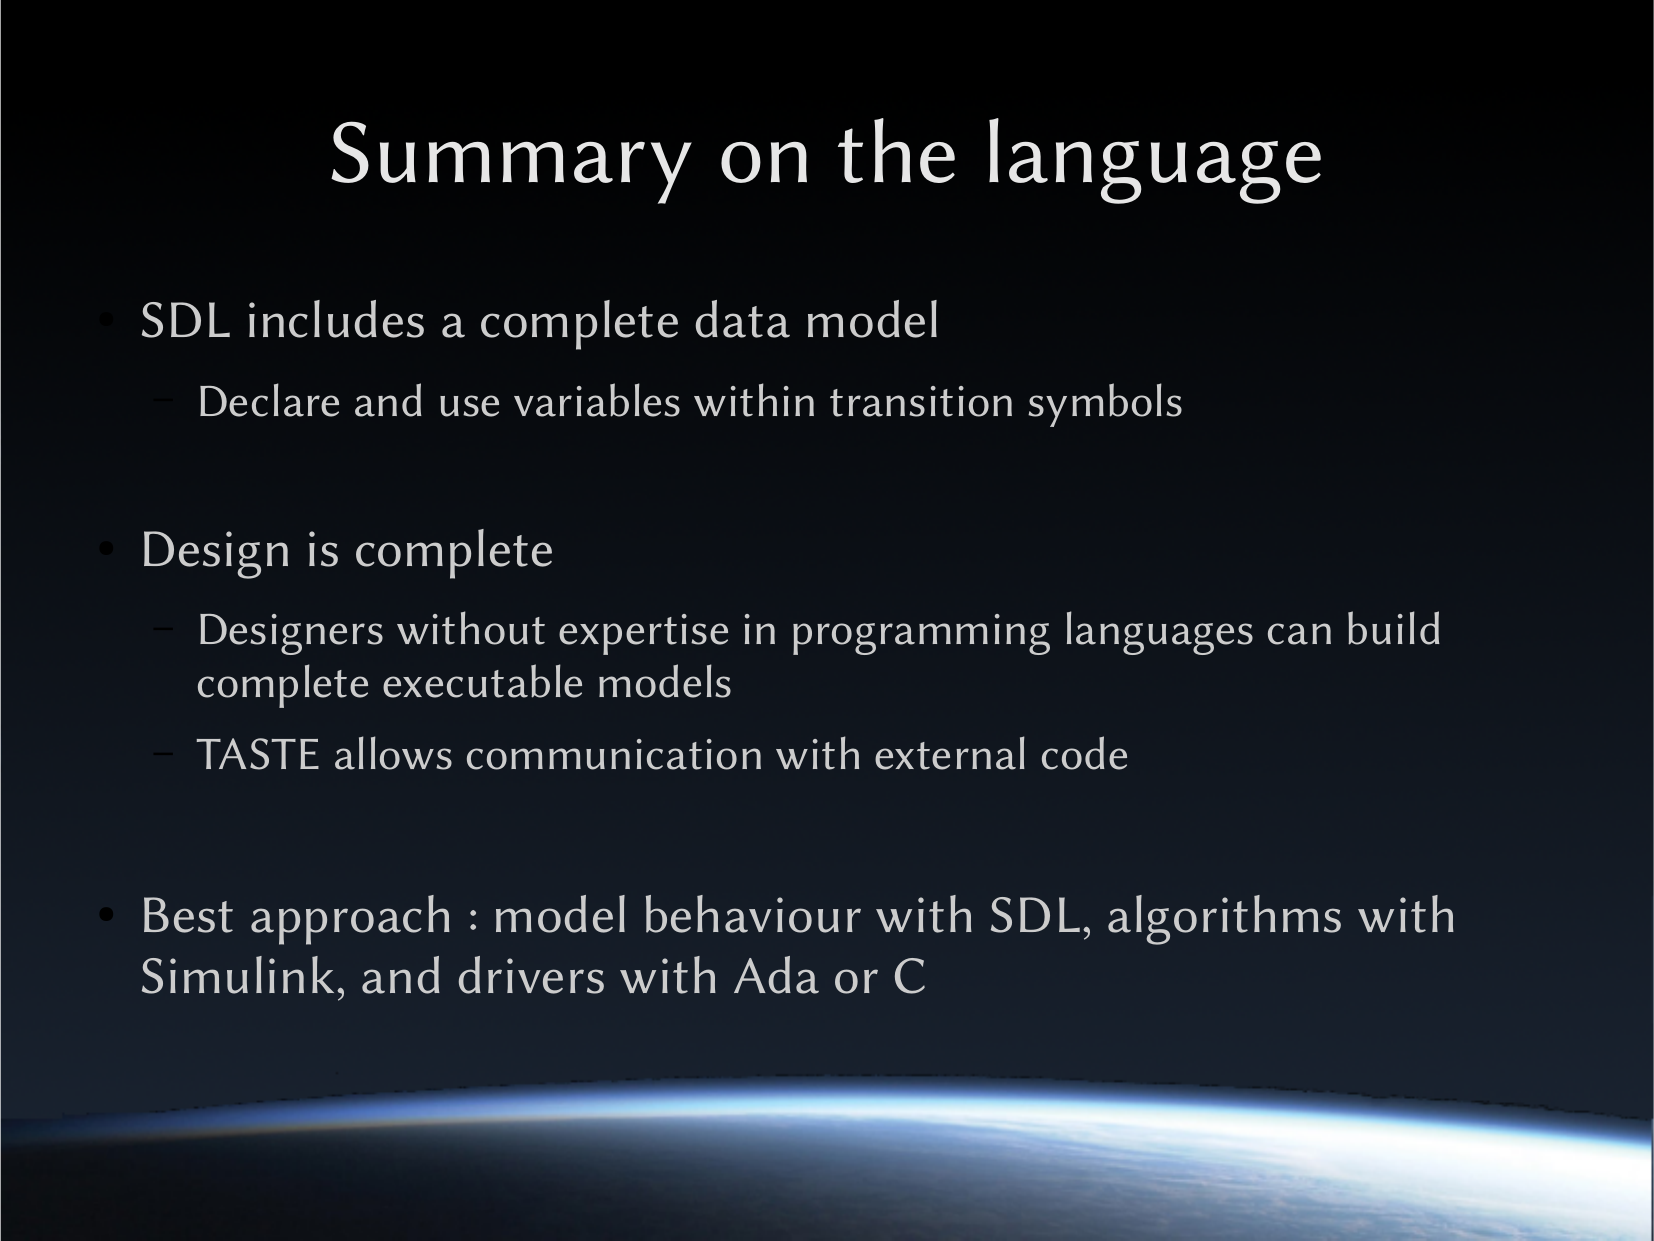

# Summary on the language
SDL includes a complete data model
Declare and use variables within transition symbols
Design is complete
Designers without expertise in programming languages can build complete executable models
TASTE allows communication with external code
Best approach : model behaviour with SDL, algorithms with Simulink, and drivers with Ada or C